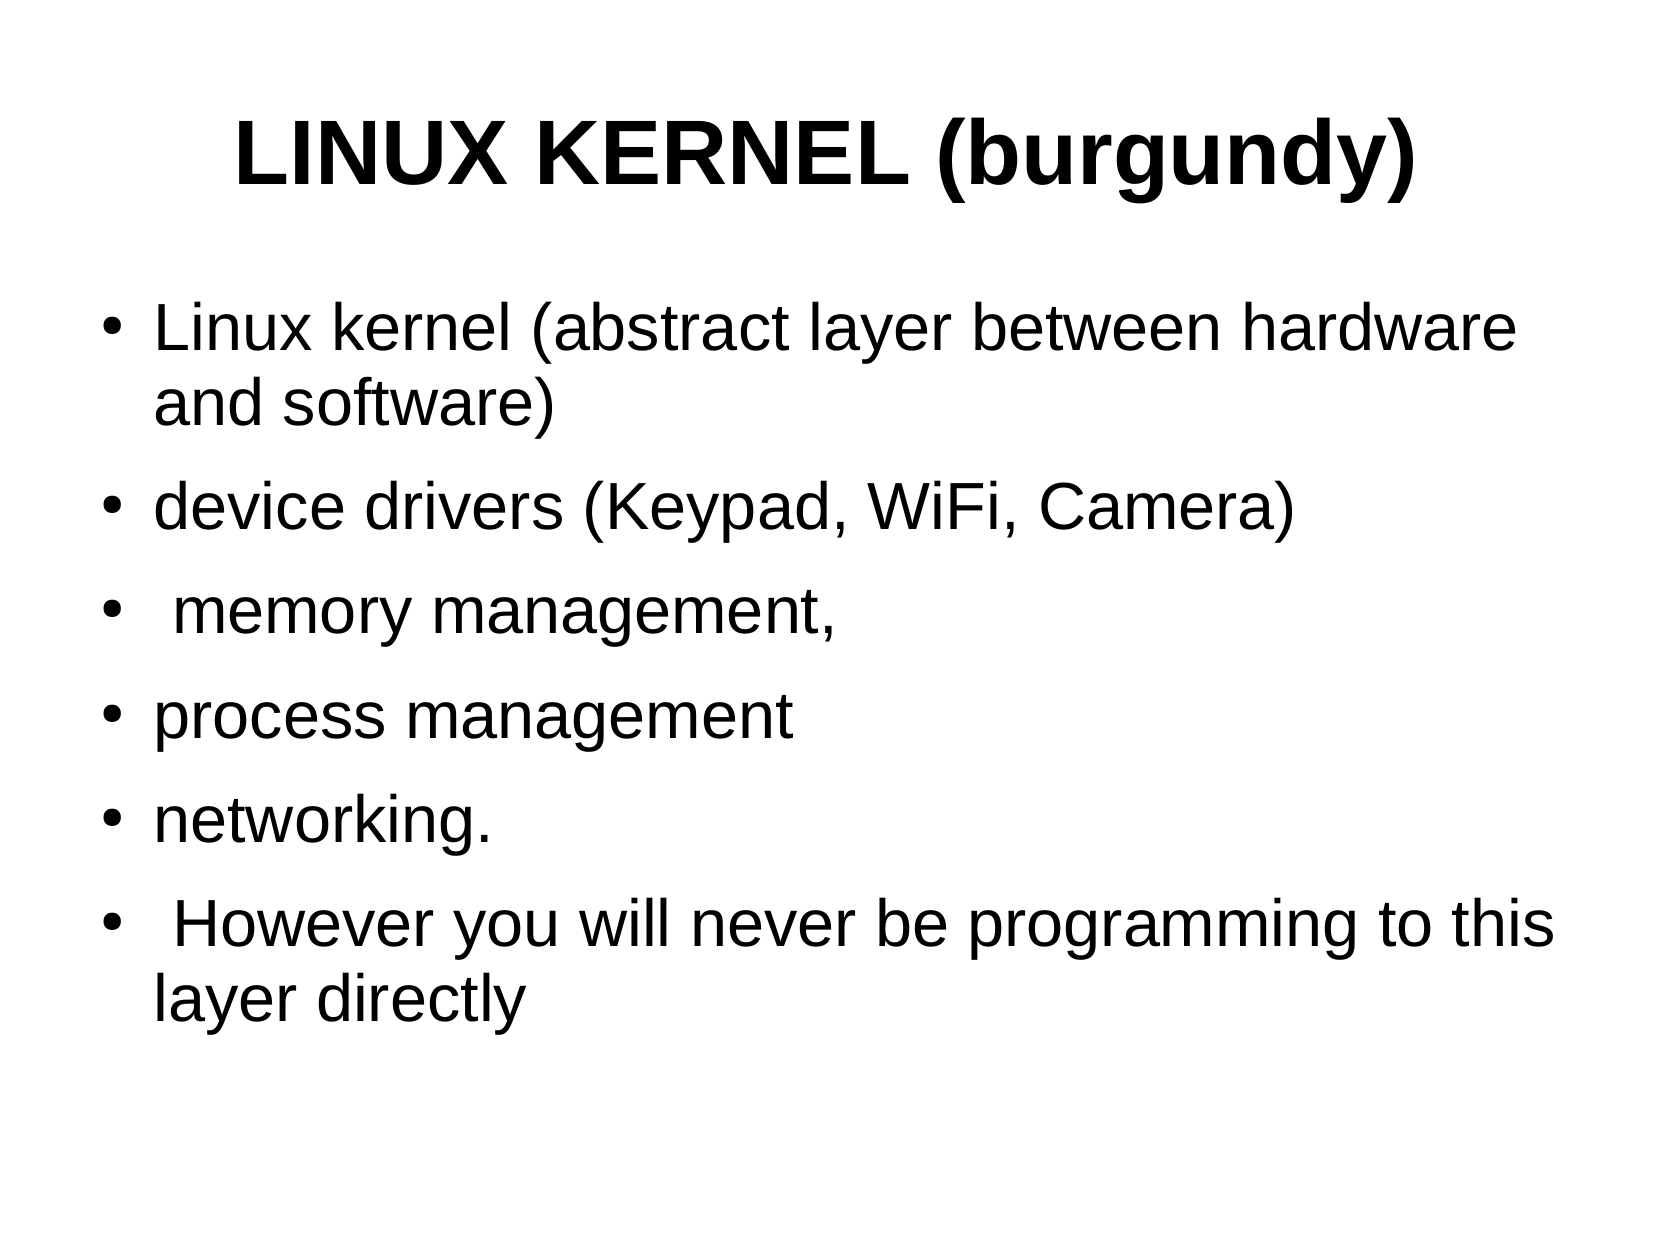

# LINUX KERNEL (burgundy)
Linux kernel (abstract layer between hardware and software)
device drivers (Keypad, WiFi, Camera)
 memory management,
process management
networking.
 However you will never be programming to this layer directly